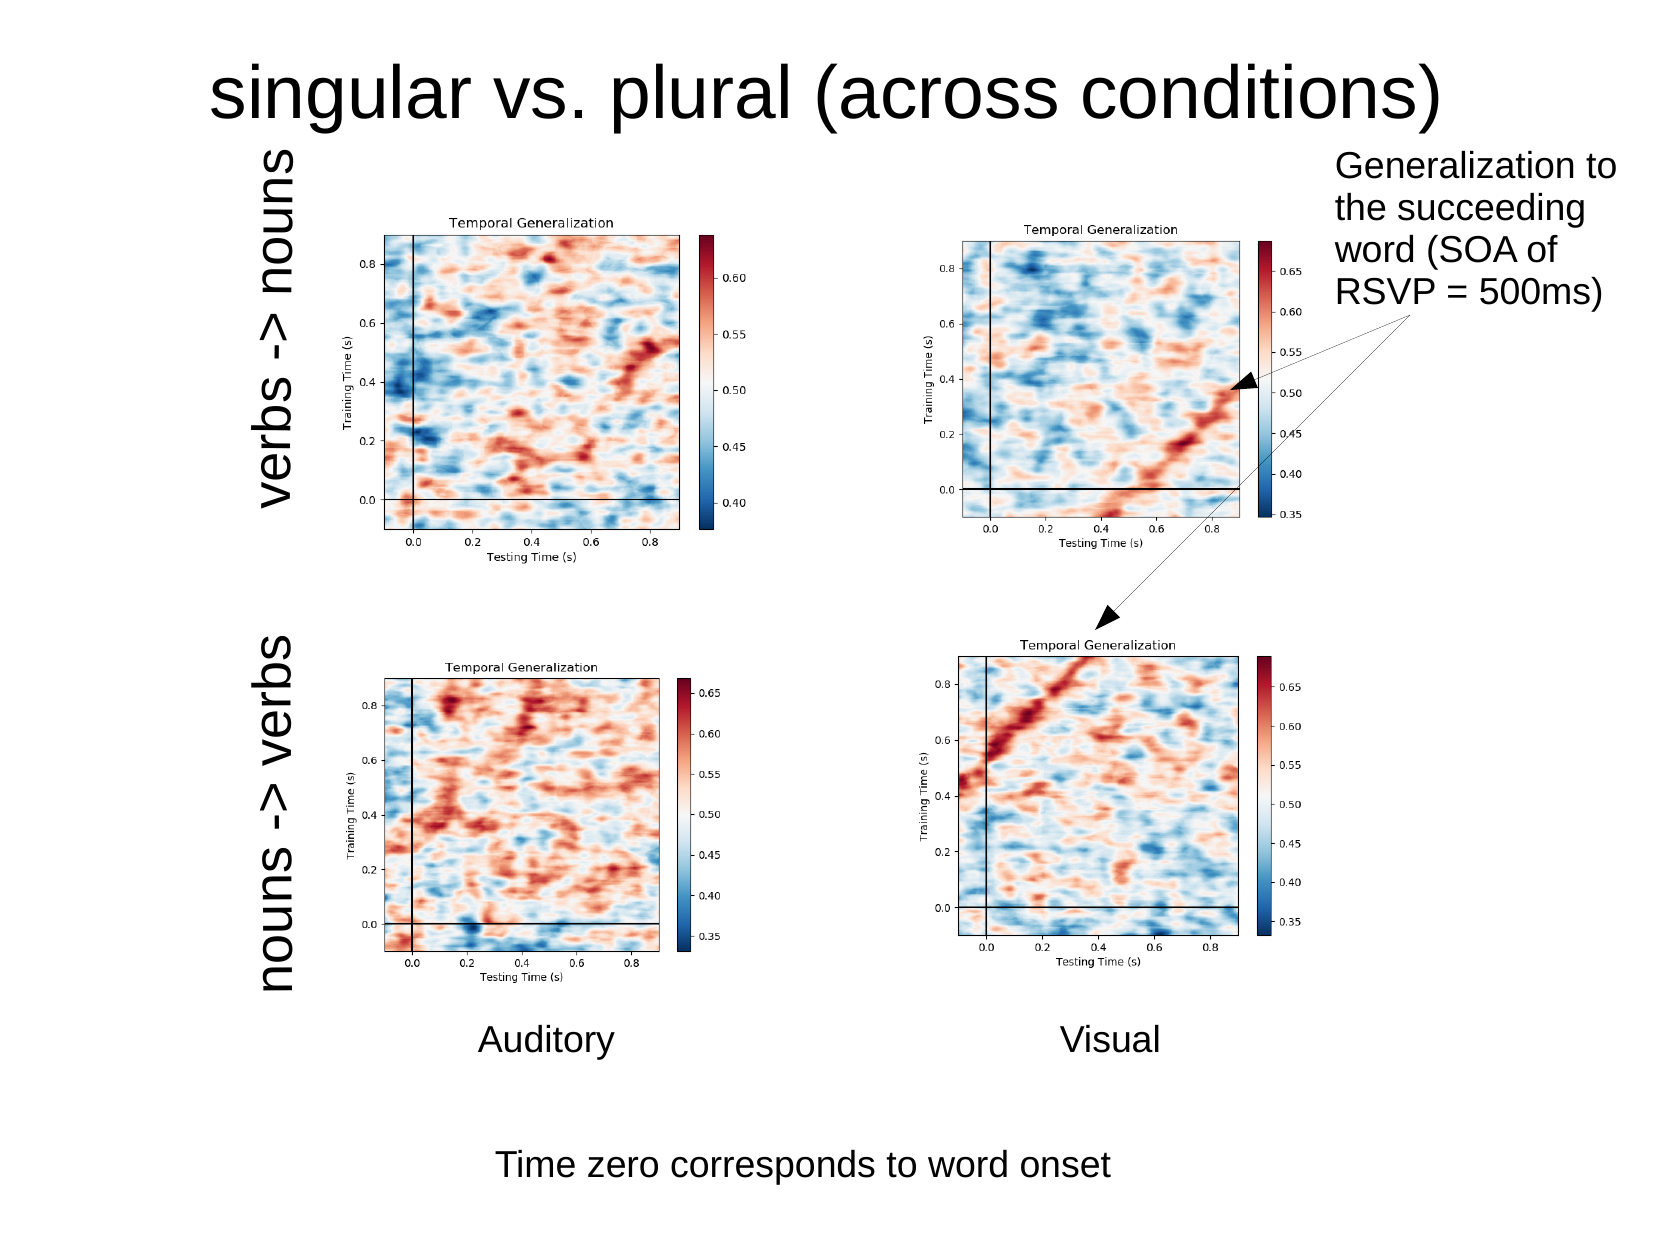

# singular vs. plural (across conditions)
Generalization to the succeeding word (SOA of RSVP = 500ms)
verbs -> nouns
nouns -> verbs
Auditory
Visual
Time zero corresponds to word onset